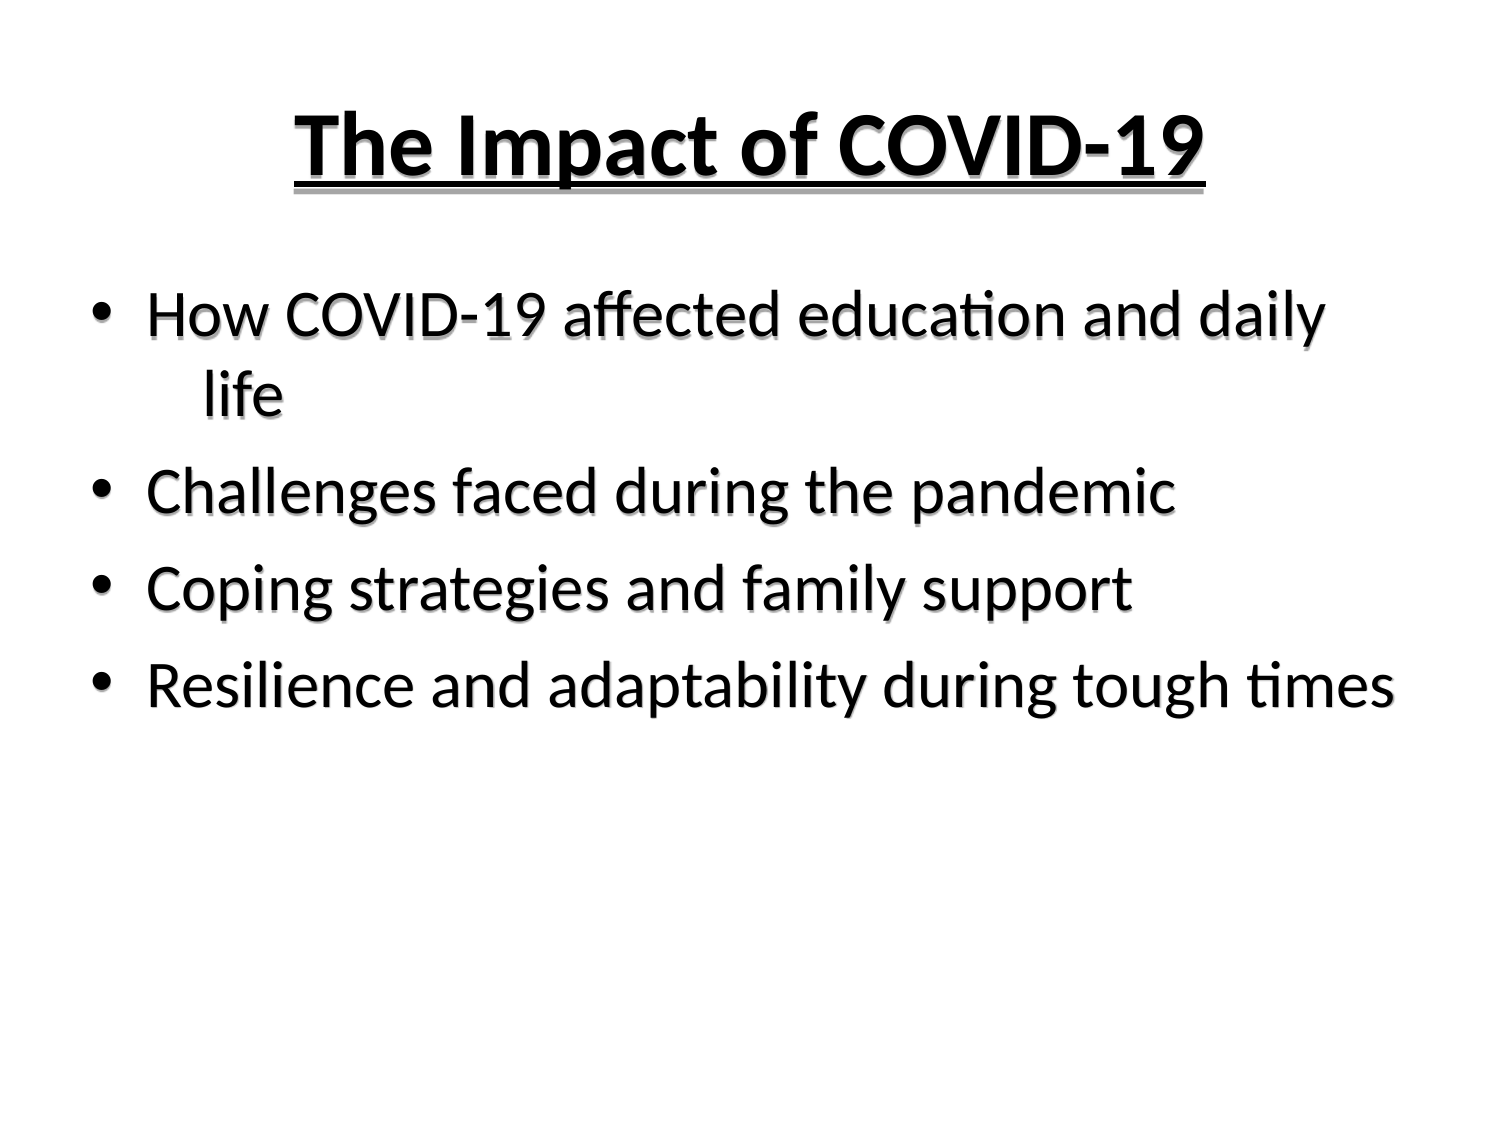

# The Impact of COVID-19
How COVID-19 affected education and daily life
Challenges faced during the pandemic
Coping strategies and family support
Resilience and adaptability during tough times